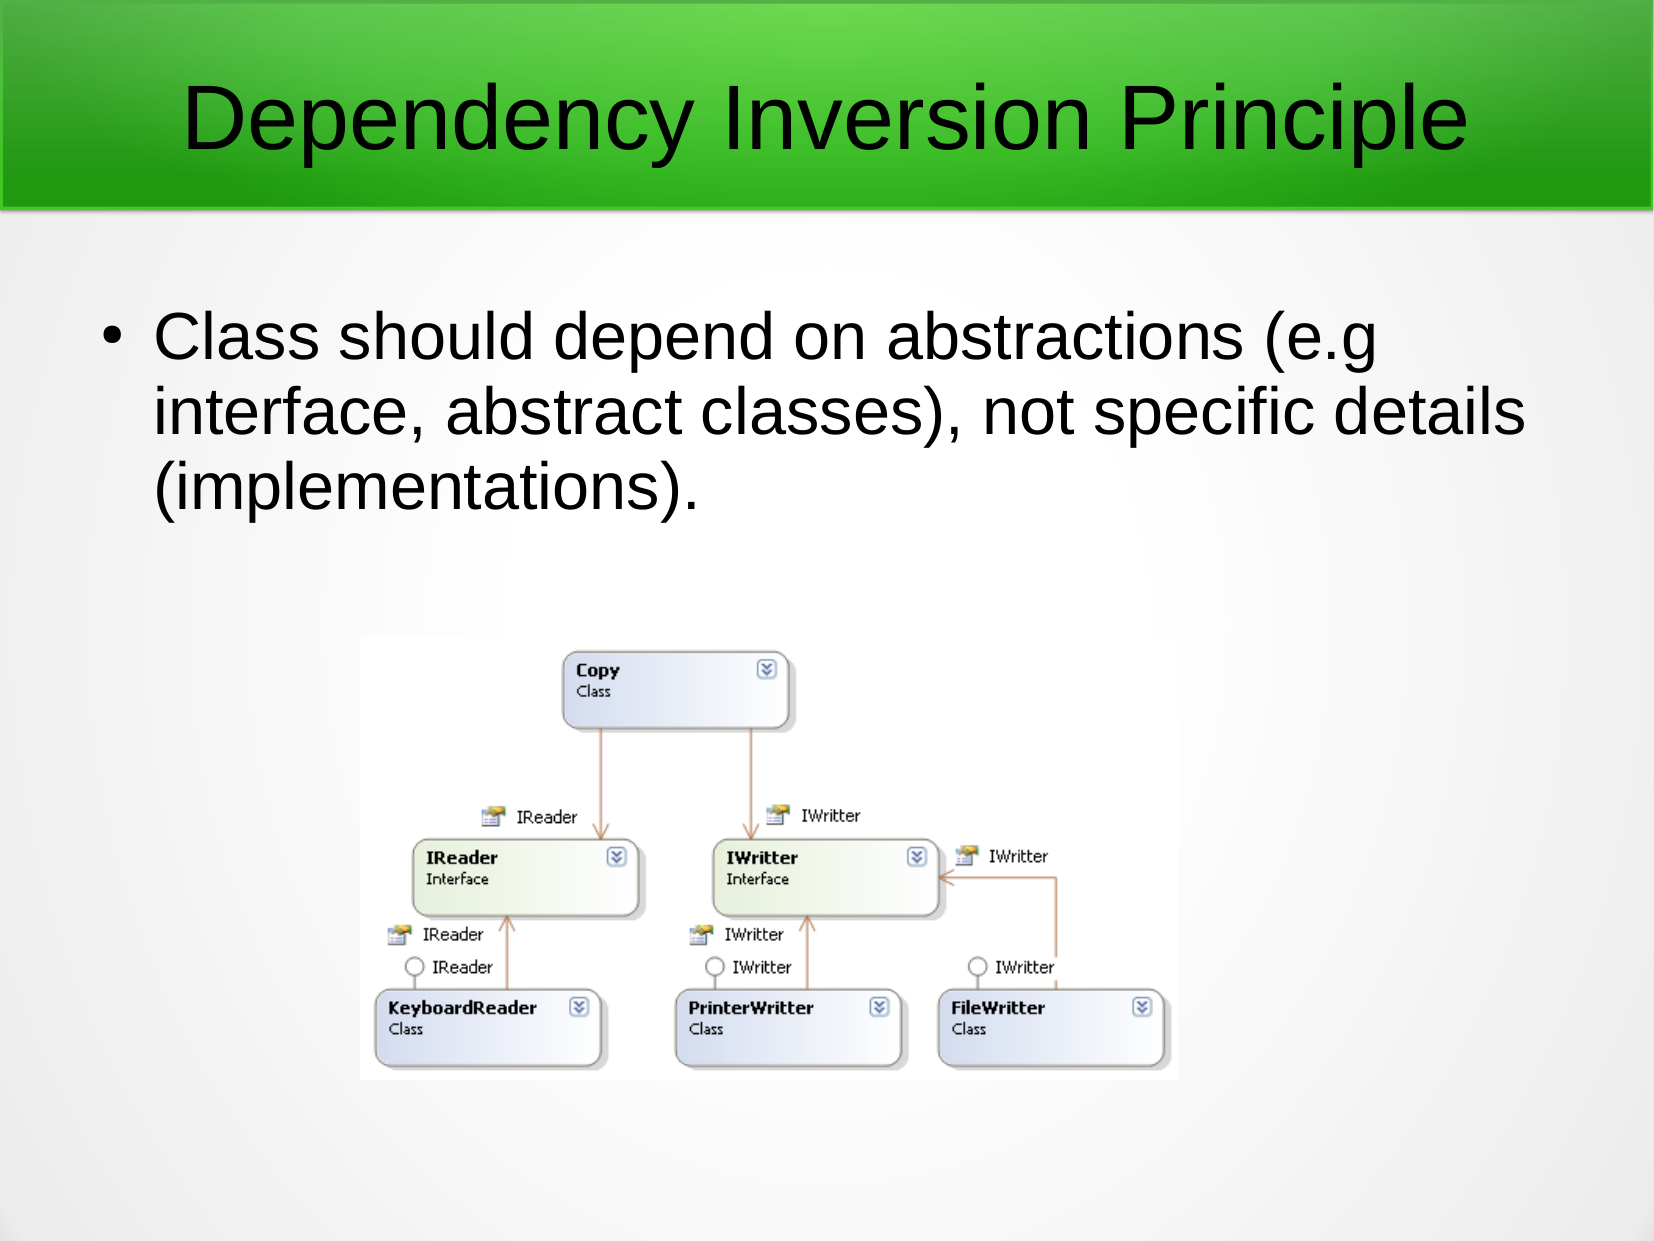

# Dependency Inversion Principle
Class should depend on abstractions (e.g interface, abstract classes), not specific details (implementations).